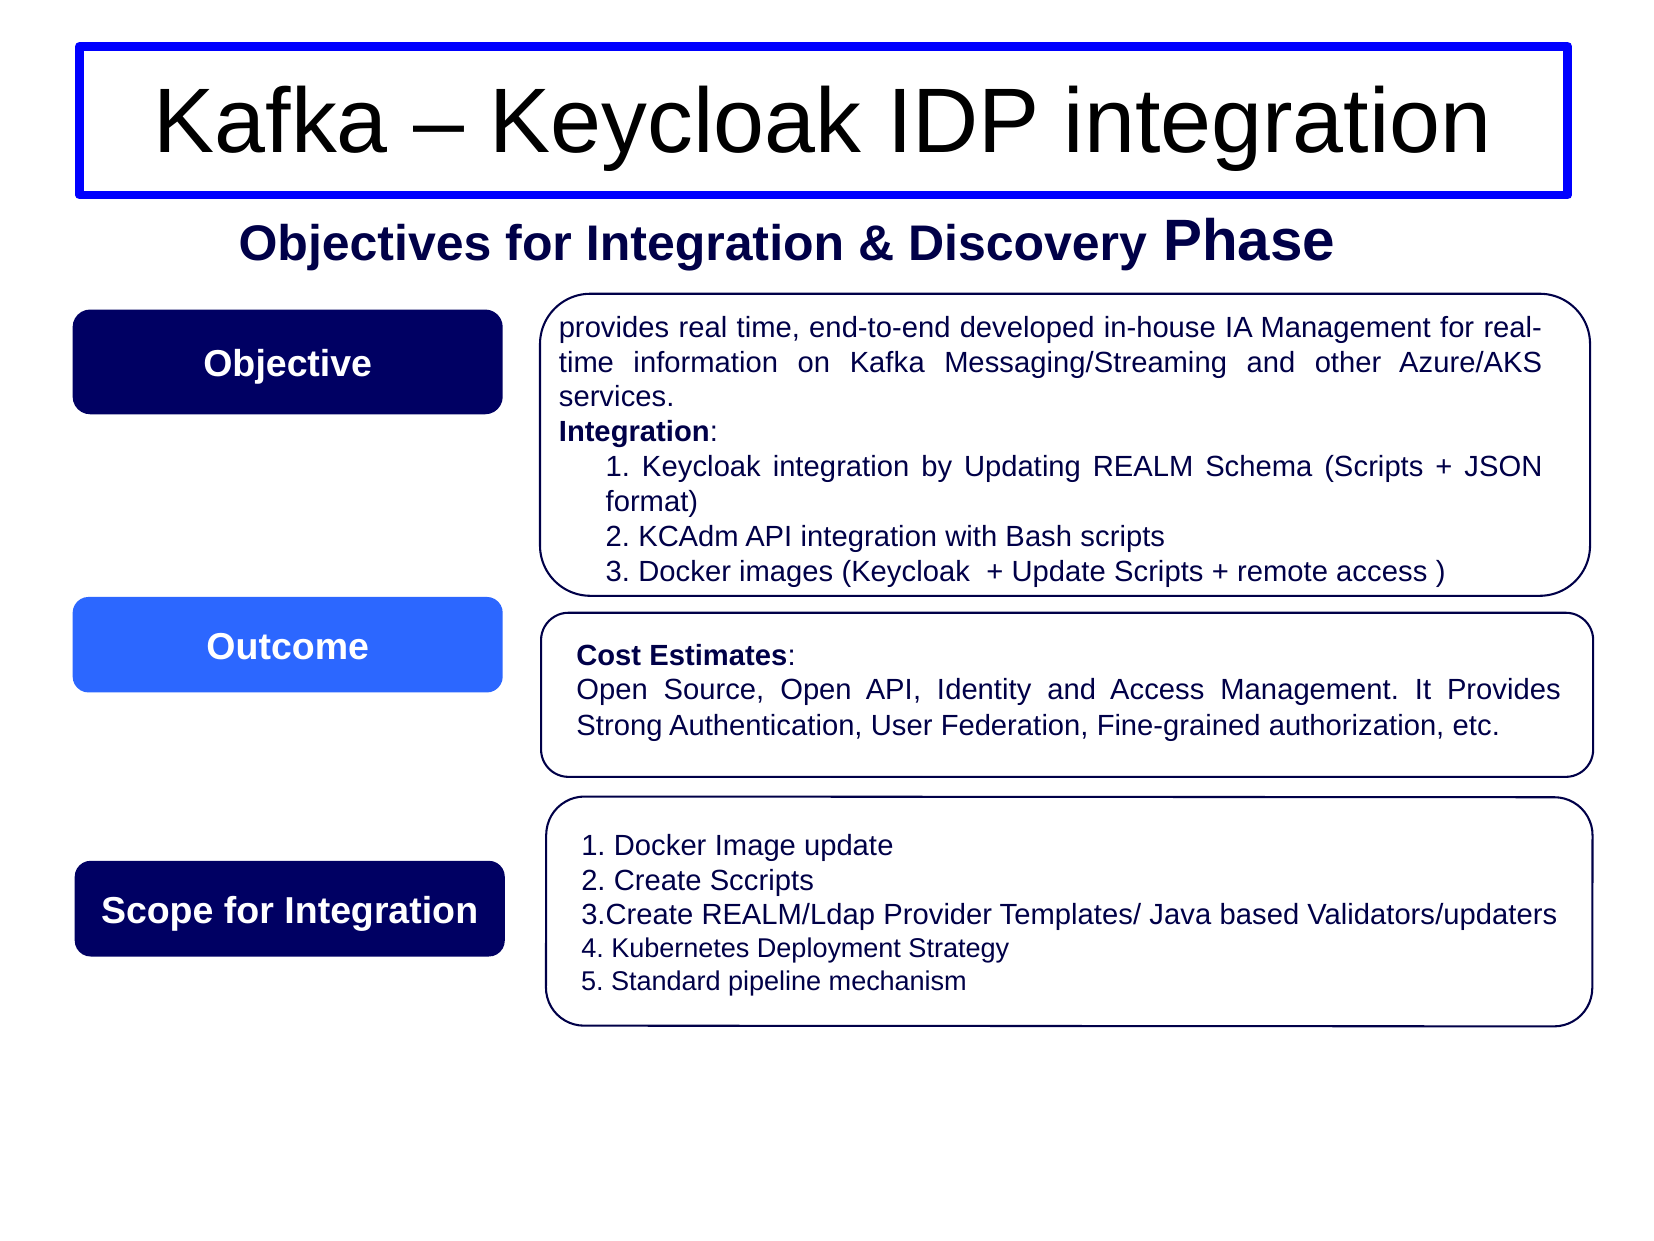

# Kafka – Keycloak IDP integration
Objectives for Integration & Discovery Phase
provides real time, end-to-end developed in-house IA Management for real-time information on Kafka Messaging/Streaming and other Azure/AKS services.
Integration:
1. Keycloak integration by Updating REALM Schema (Scripts + JSON format)
2. KCAdm API integration with Bash scripts
3. Docker images (Keycloak + Update Scripts + remote access )
Objective
Outcome
Cost Estimates:
Open Source, Open API, Identity and Access Management. It Provides Strong Authentication, User Federation, Fine-grained authorization, etc.
1. Docker Image update
2. Create Sccripts
3.Create REALM/Ldap Provider Templates/ Java based Validators/updaters
4. Kubernetes Deployment Strategy
5. Standard pipeline mechanism
Scope for Integration